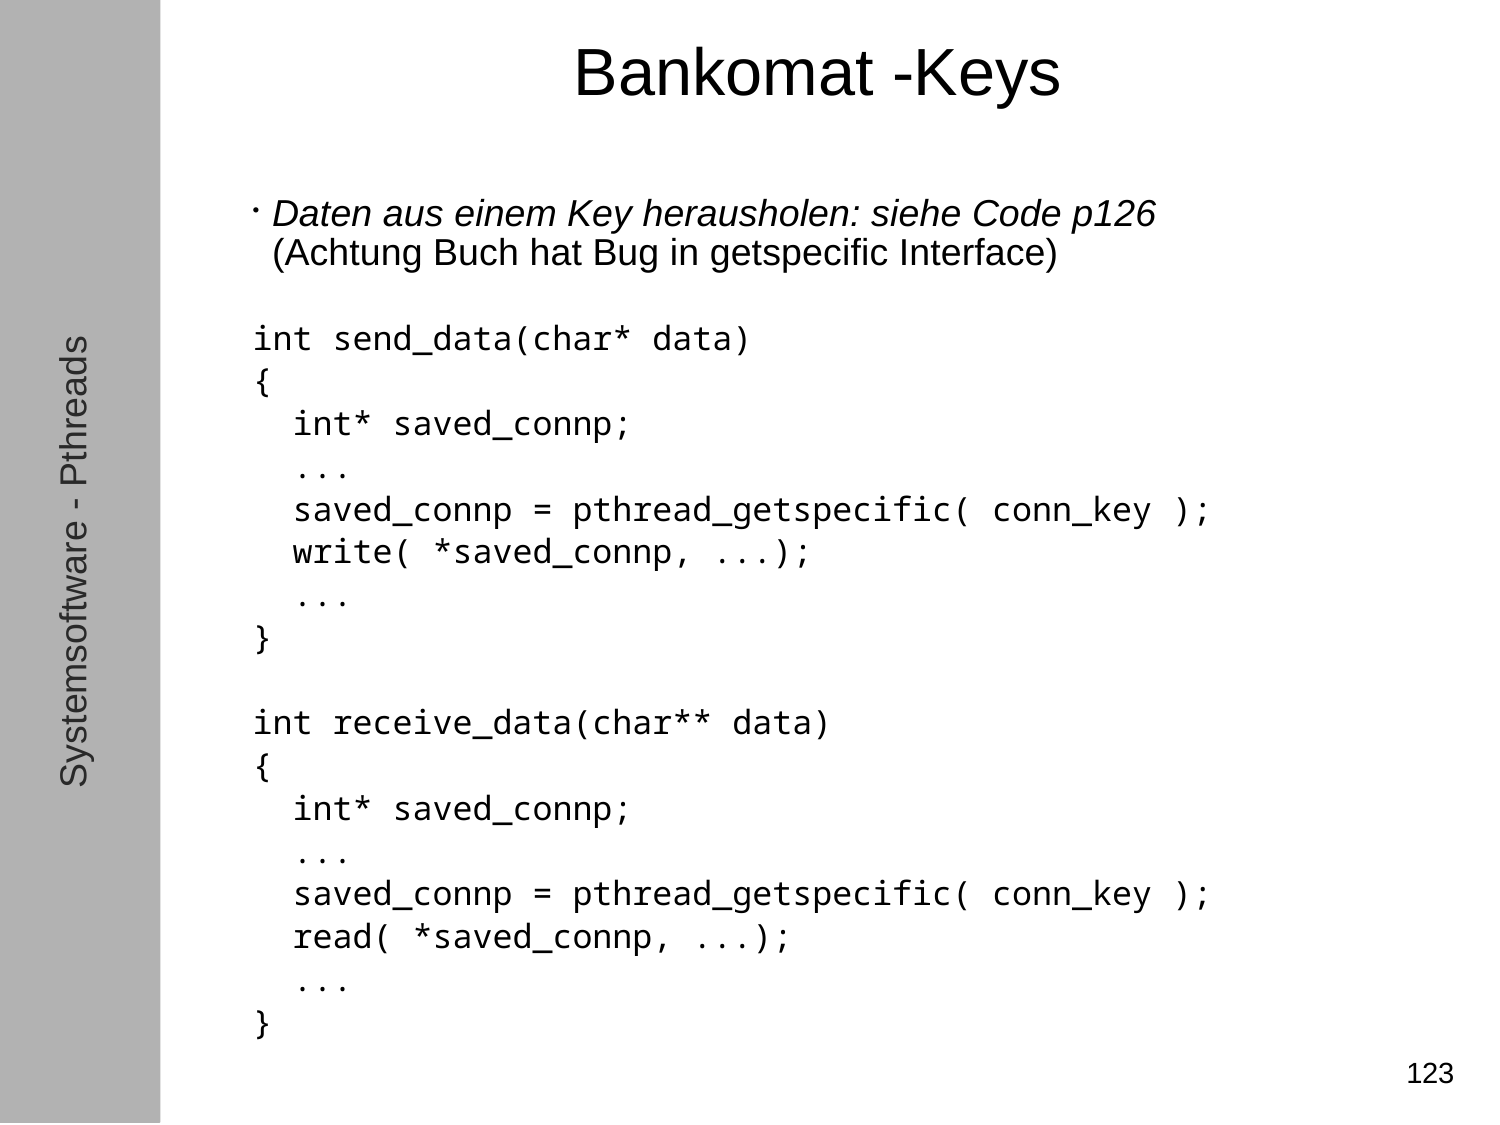

Bankomat -Keys
Daten aus einem Key herausholen: siehe Code p126
(Achtung Buch hat Bug in getspecific Interface)
int send_data(char* data)
{
 int* saved_connp;
 ...
 saved_connp = pthread_getspecific( conn_key );
 write( *saved_connp, ...);
 ...
}
int receive_data(char** data)
{
 int* saved_connp;
 ...
 saved_connp = pthread_getspecific( conn_key );
 read( *saved_connp, ...);
 ...
}
Systemsoftware - Pthreads